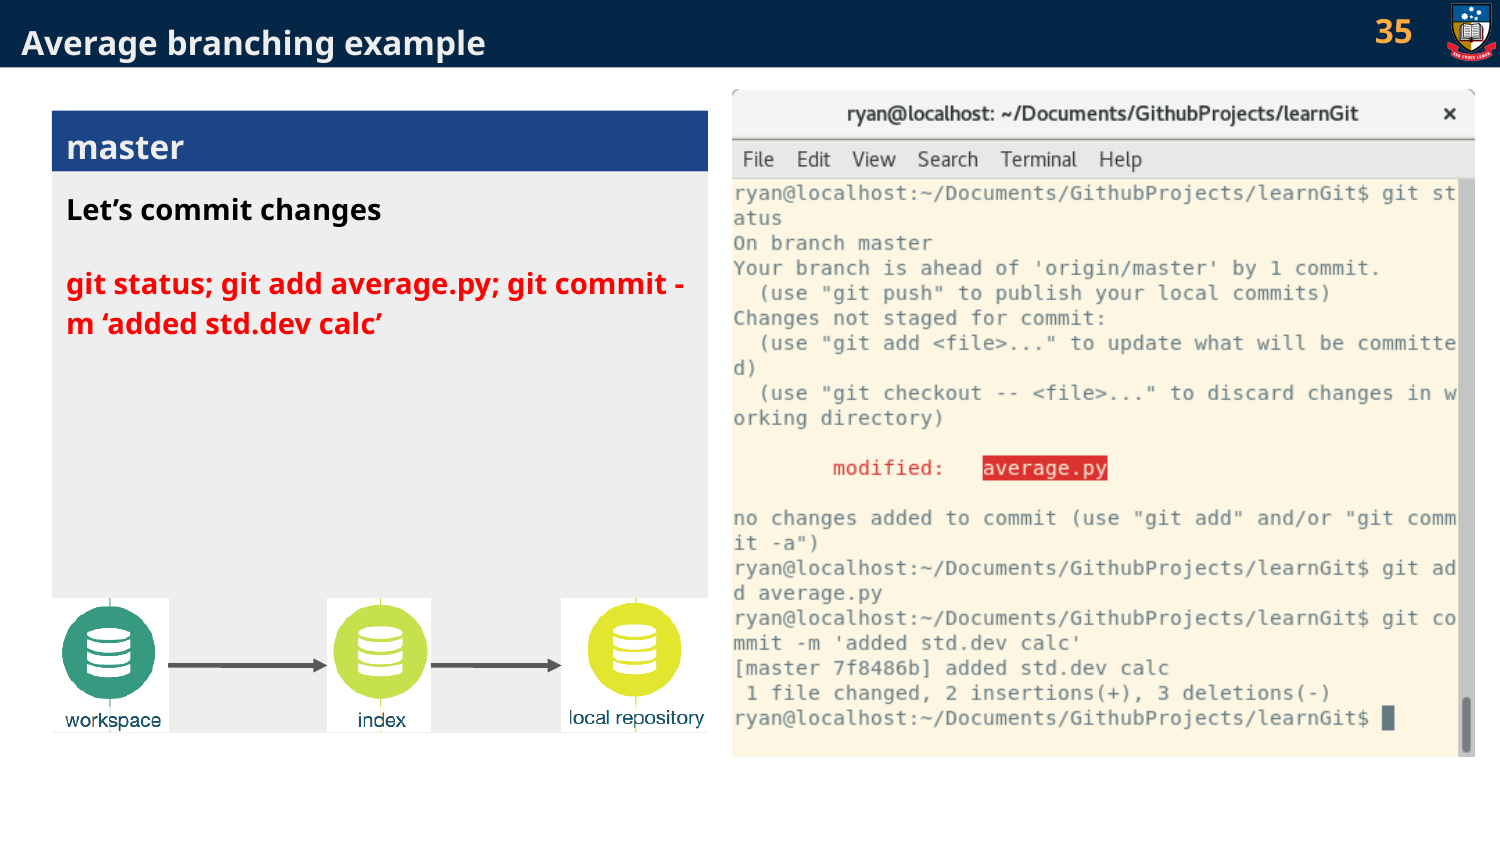

Average branching example
# master
Let’s commit changes
git status; git add average.py; git commit -m ‘added std.dev calc’